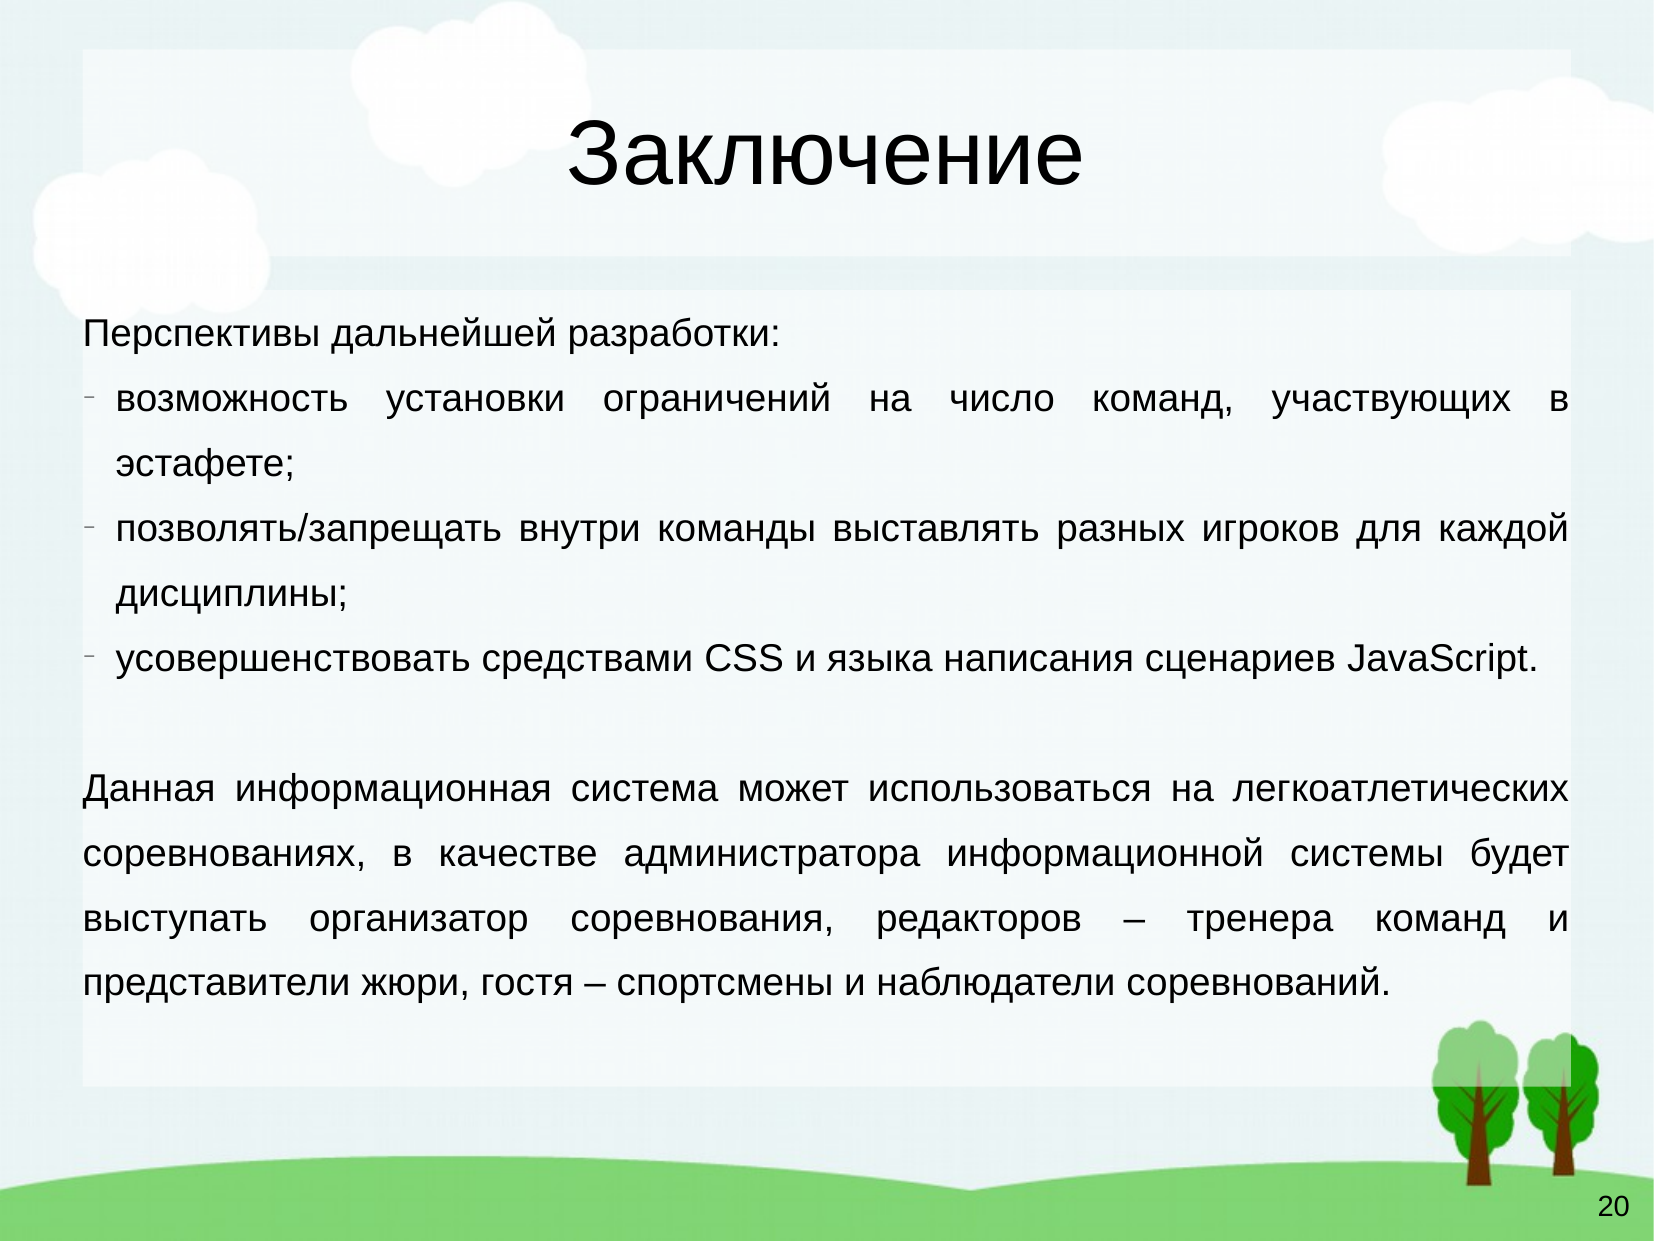

# Заключение
Перспективы дальнейшей разработки:
возможность установки ограничений на число команд, участвующих в эстафете;
позволять/запрещать внутри команды выставлять разных игроков для каждой дисциплины;
усовершенствовать средствами CSS и языка написания сценариев JavaScript.
Данная информационная система может использоваться на легкоатлетических соревнованиях, в качестве администратора информационной системы будет выступать организатор соревнования, редакторов – тренера команд и представители жюри, гостя – спортсмены и наблюдатели соревнований.
20